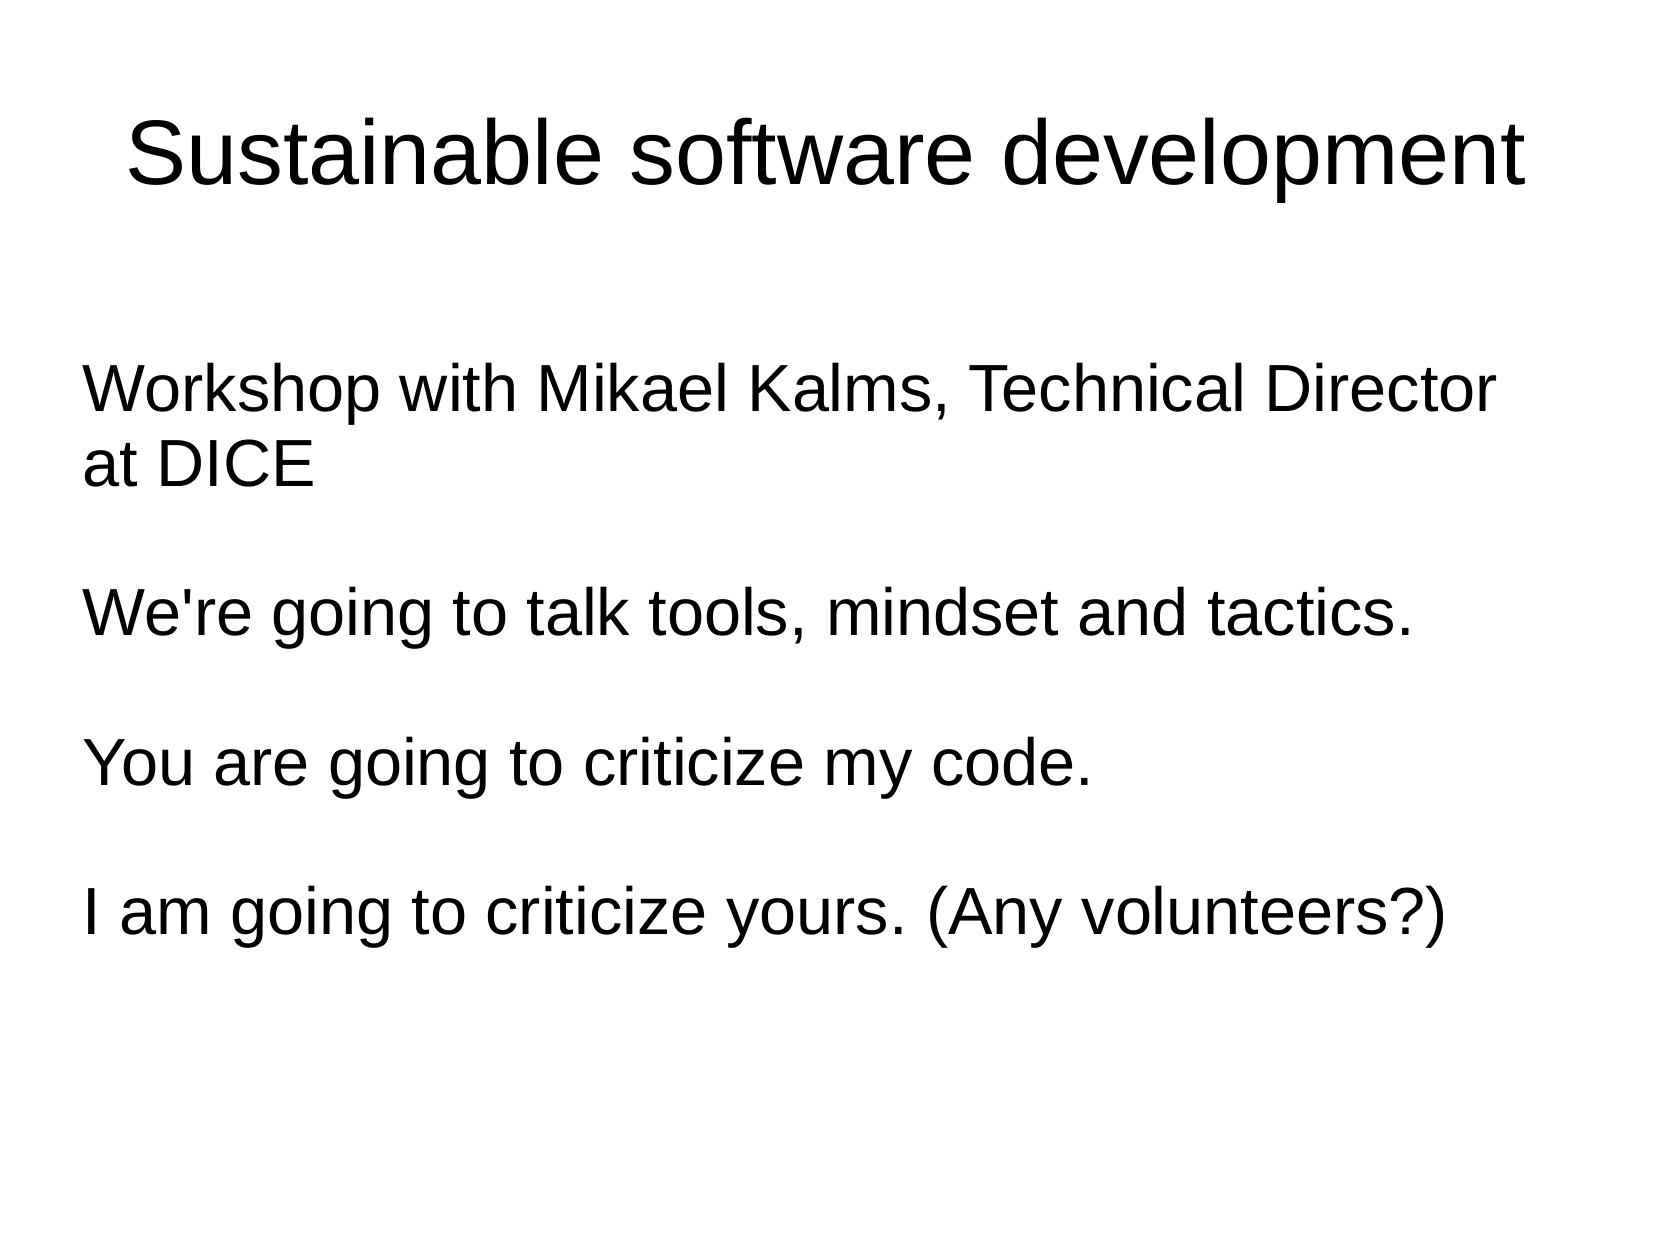

# Sustainable software development
Workshop with Mikael Kalms, Technical Director at DICE
We're going to talk tools, mindset and tactics.
You are going to criticize my code.
I am going to criticize yours. (Any volunteers?)